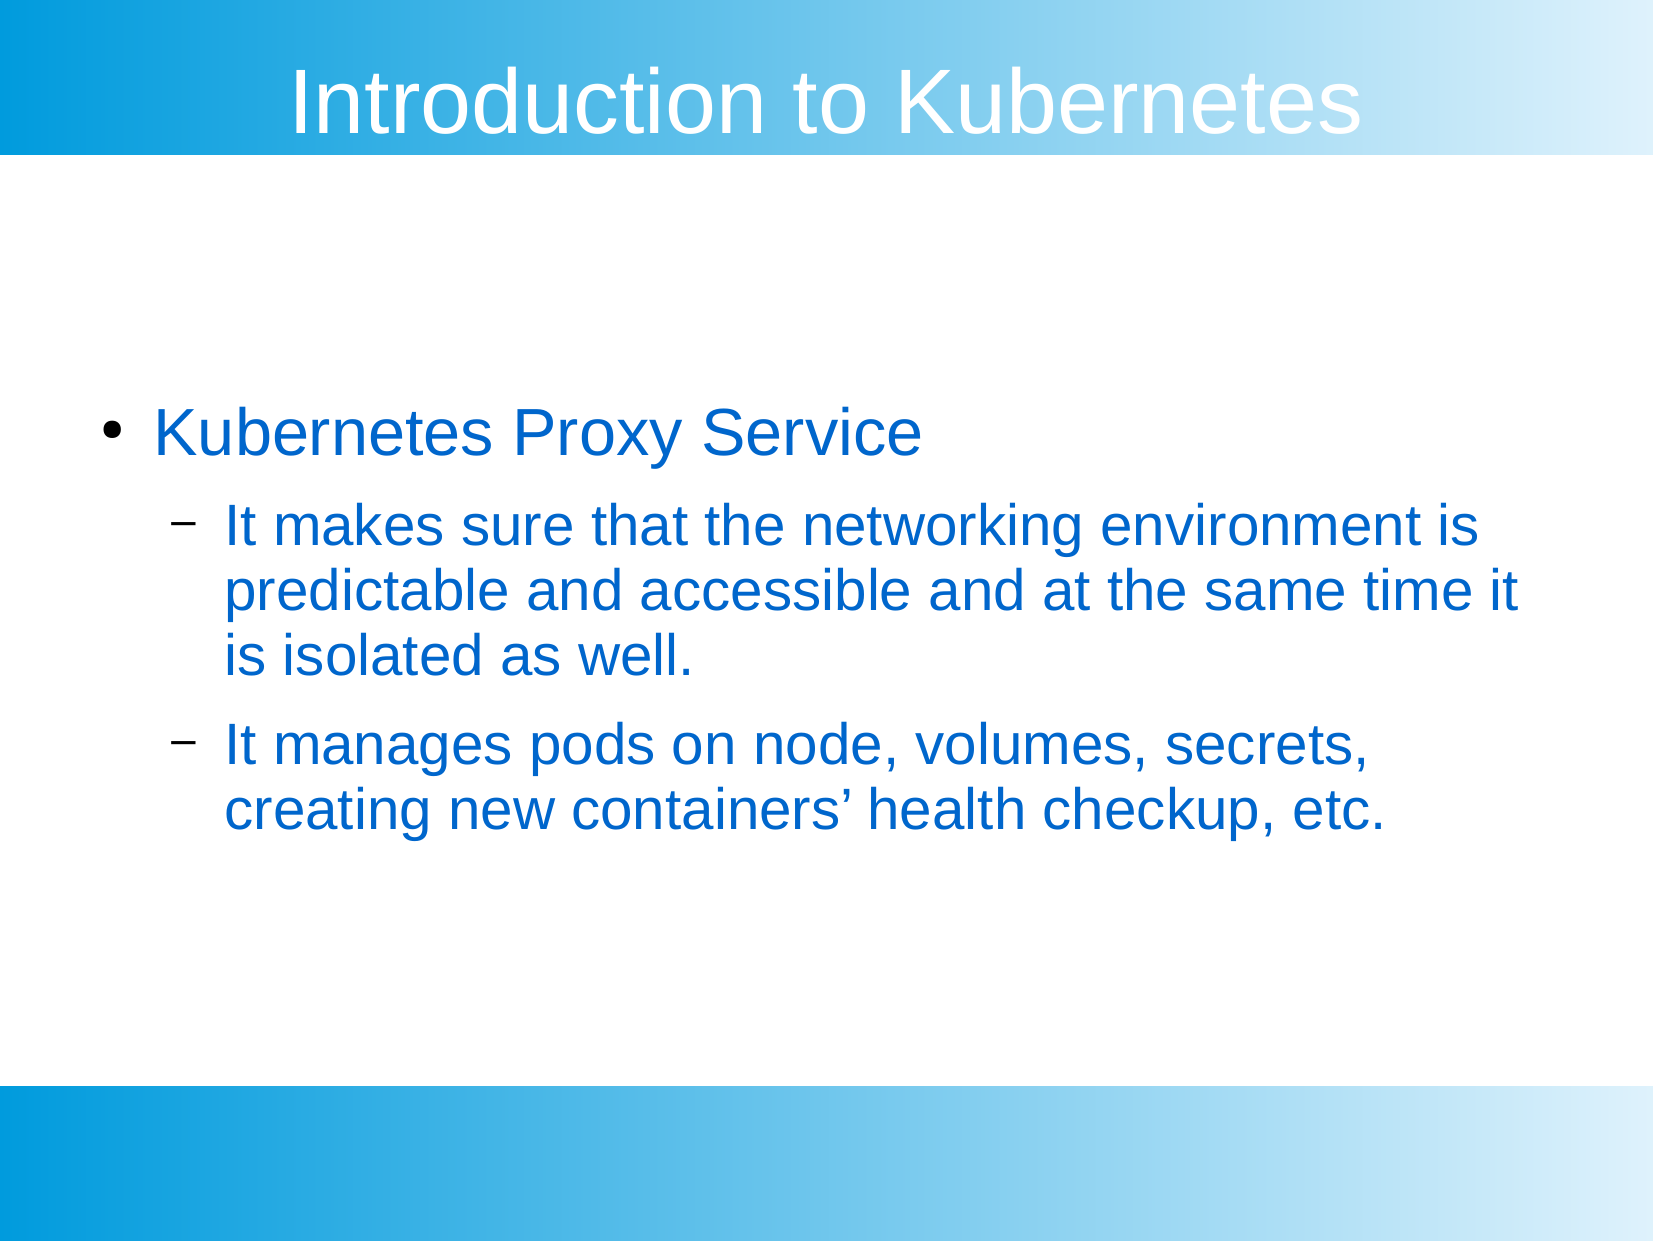

# Introduction to Kubernetes
Kubernetes Proxy Service
It makes sure that the networking environment is predictable and accessible and at the same time it is isolated as well.
It manages pods on node, volumes, secrets, creating new containers’ health checkup, etc.